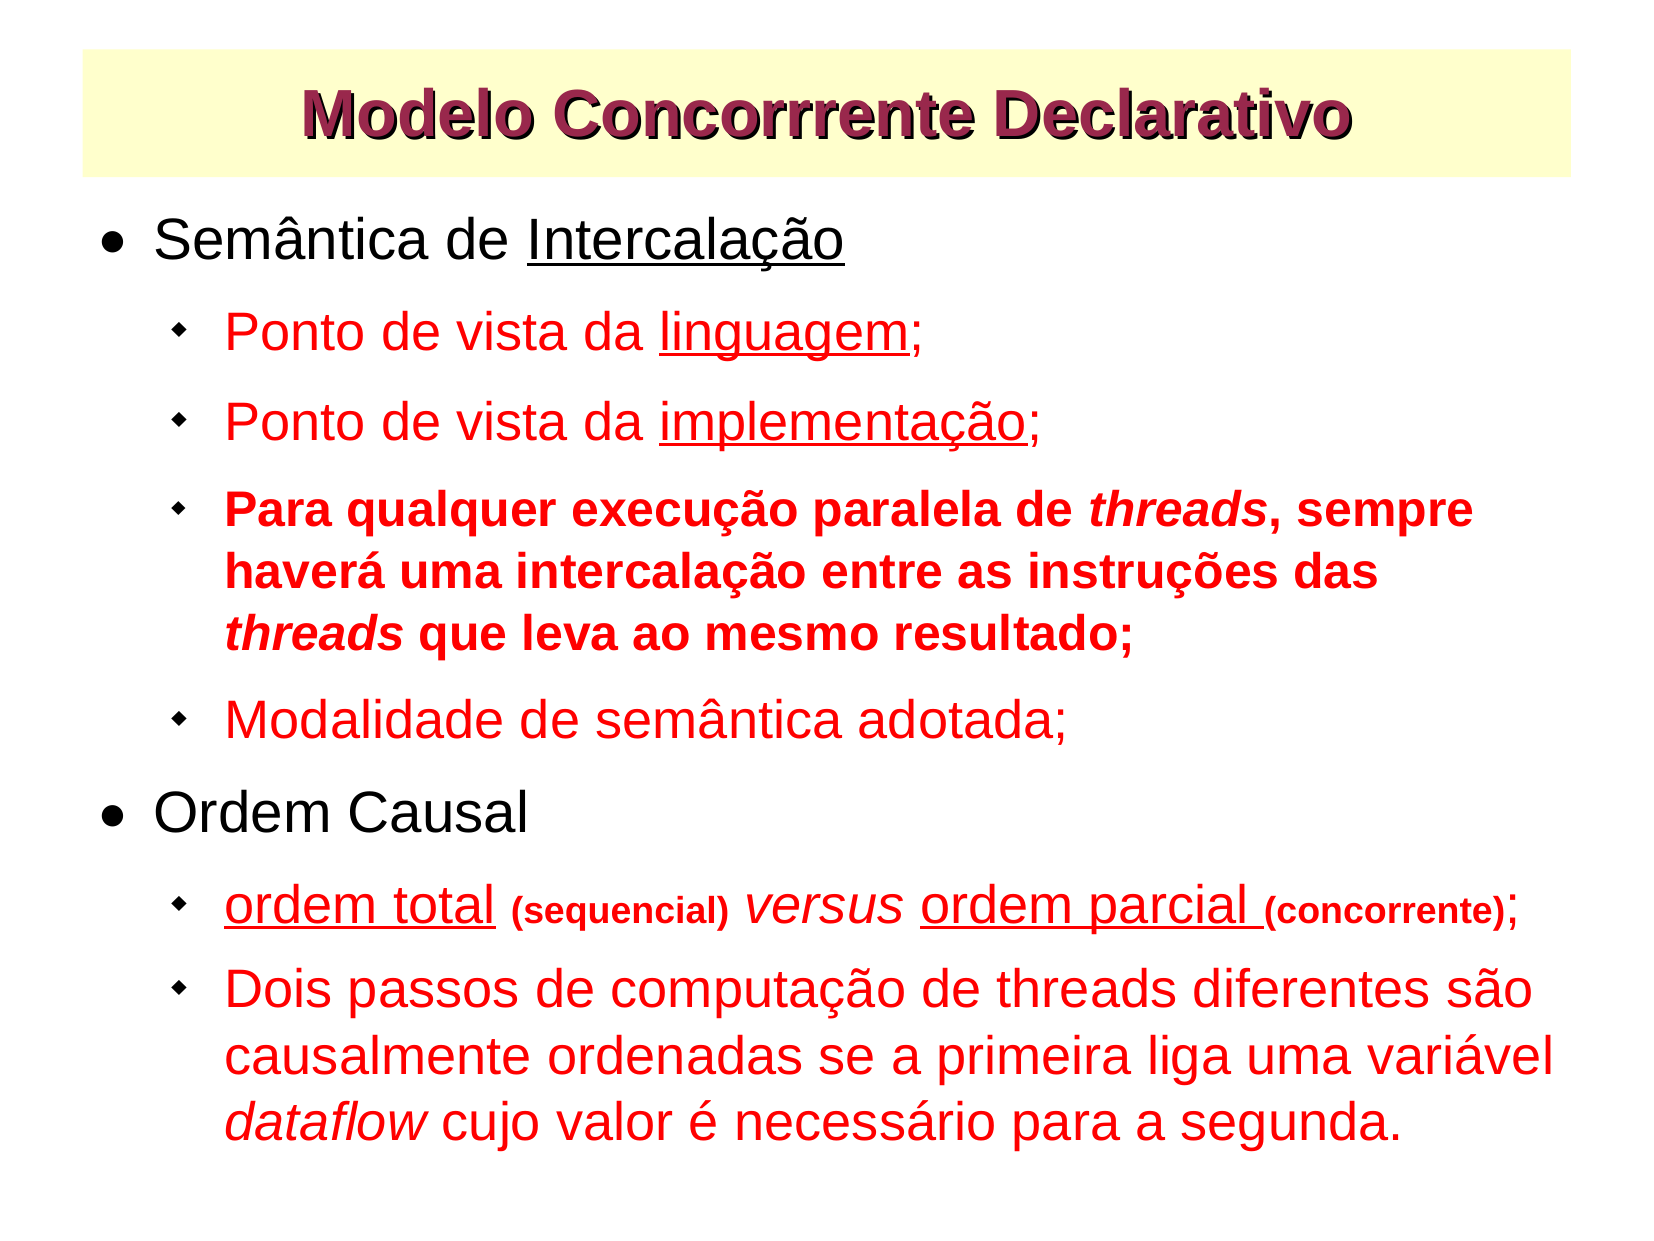

# Modelo Concorrrente Declarativo
Semântica de Intercalação
Ponto de vista da linguagem;
Ponto de vista da implementação;
Para qualquer execução paralela de threads, sempre haverá uma intercalação entre as instruções das threads que leva ao mesmo resultado;
Modalidade de semântica adotada;
Ordem Causal
ordem total (sequencial) versus ordem parcial (concorrente);
Dois passos de computação de threads diferentes são causalmente ordenadas se a primeira liga uma variável dataflow cujo valor é necessário para a segunda.